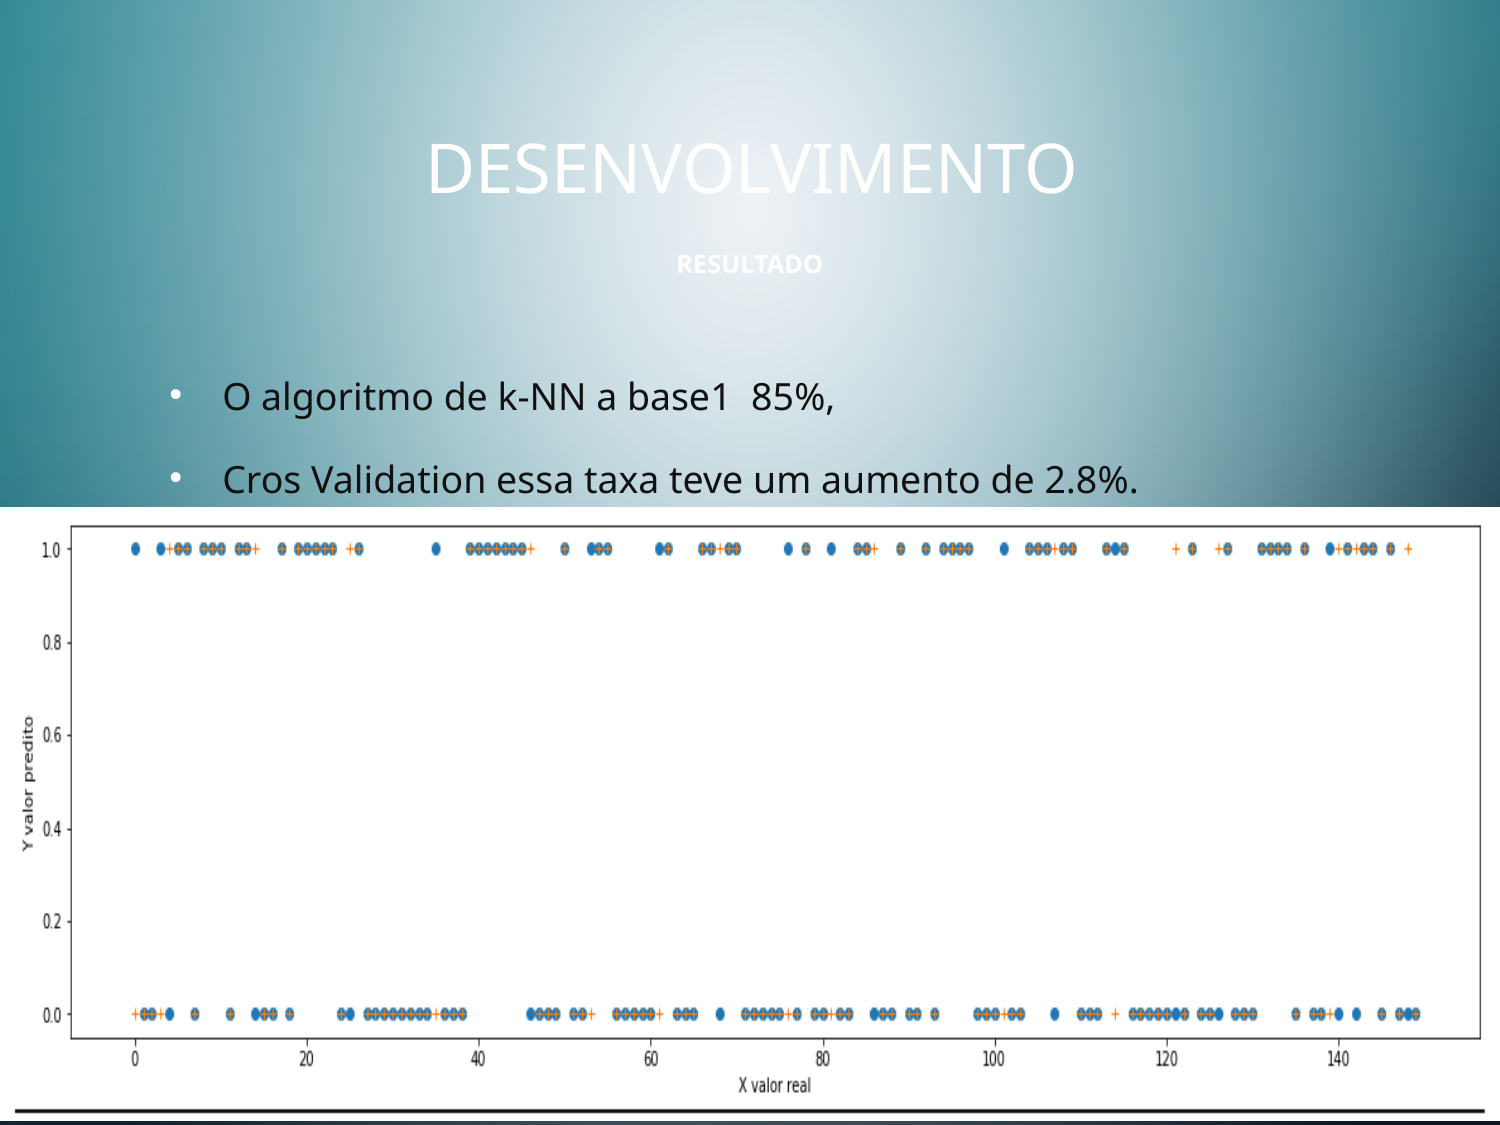

Desenvolvimento
# Resultado
O algoritmo de k-NN a base1 85%,
Cros Validation essa taxa teve um aumento de 2.8%.